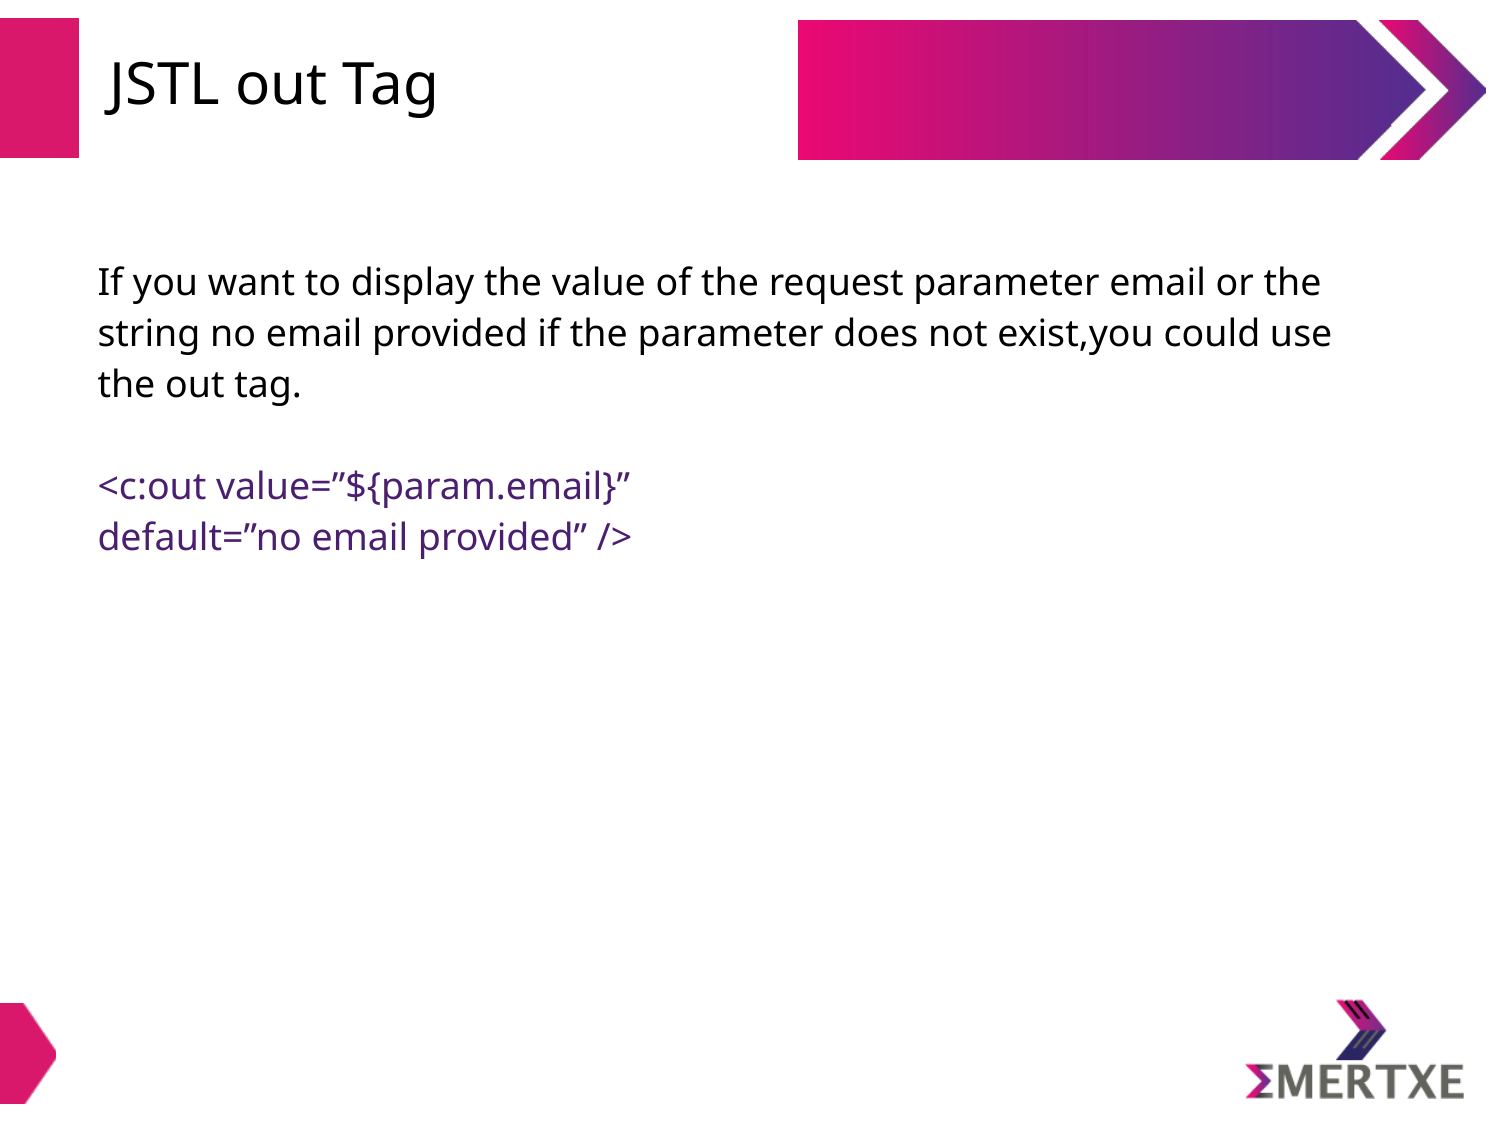

JSTL out Tag
If you want to display the value of the request parameter email or the string no email provided if the parameter does not exist,you could use the out tag.
<c:out value=”${param.email}”
default=”no email provided” />